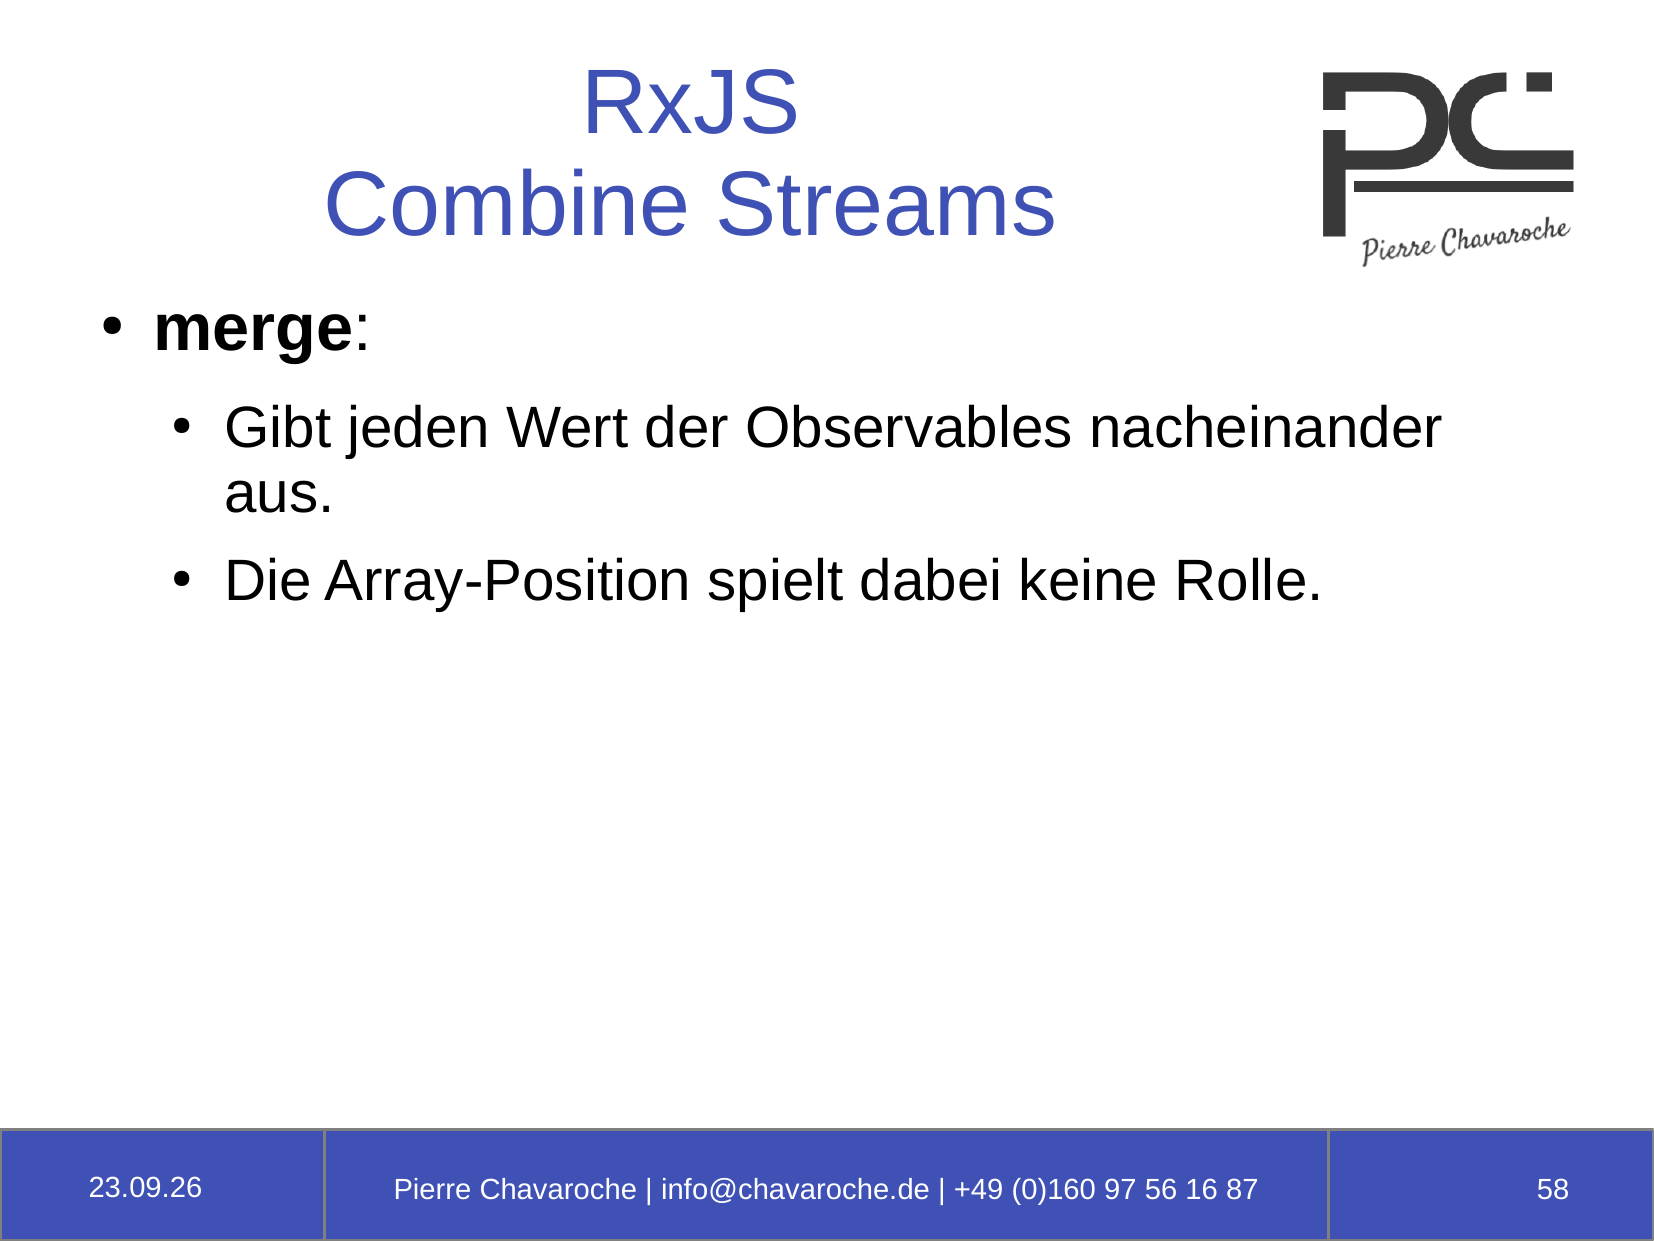

# RxJS Combine Streams
merge:
Gibt jeden Wert der Observables nacheinander aus.
Die Array-Position spielt dabei keine Rolle.
Pierre Chavaroche | info@chavaroche.de | +49 (0)160 97 56 16 87
58